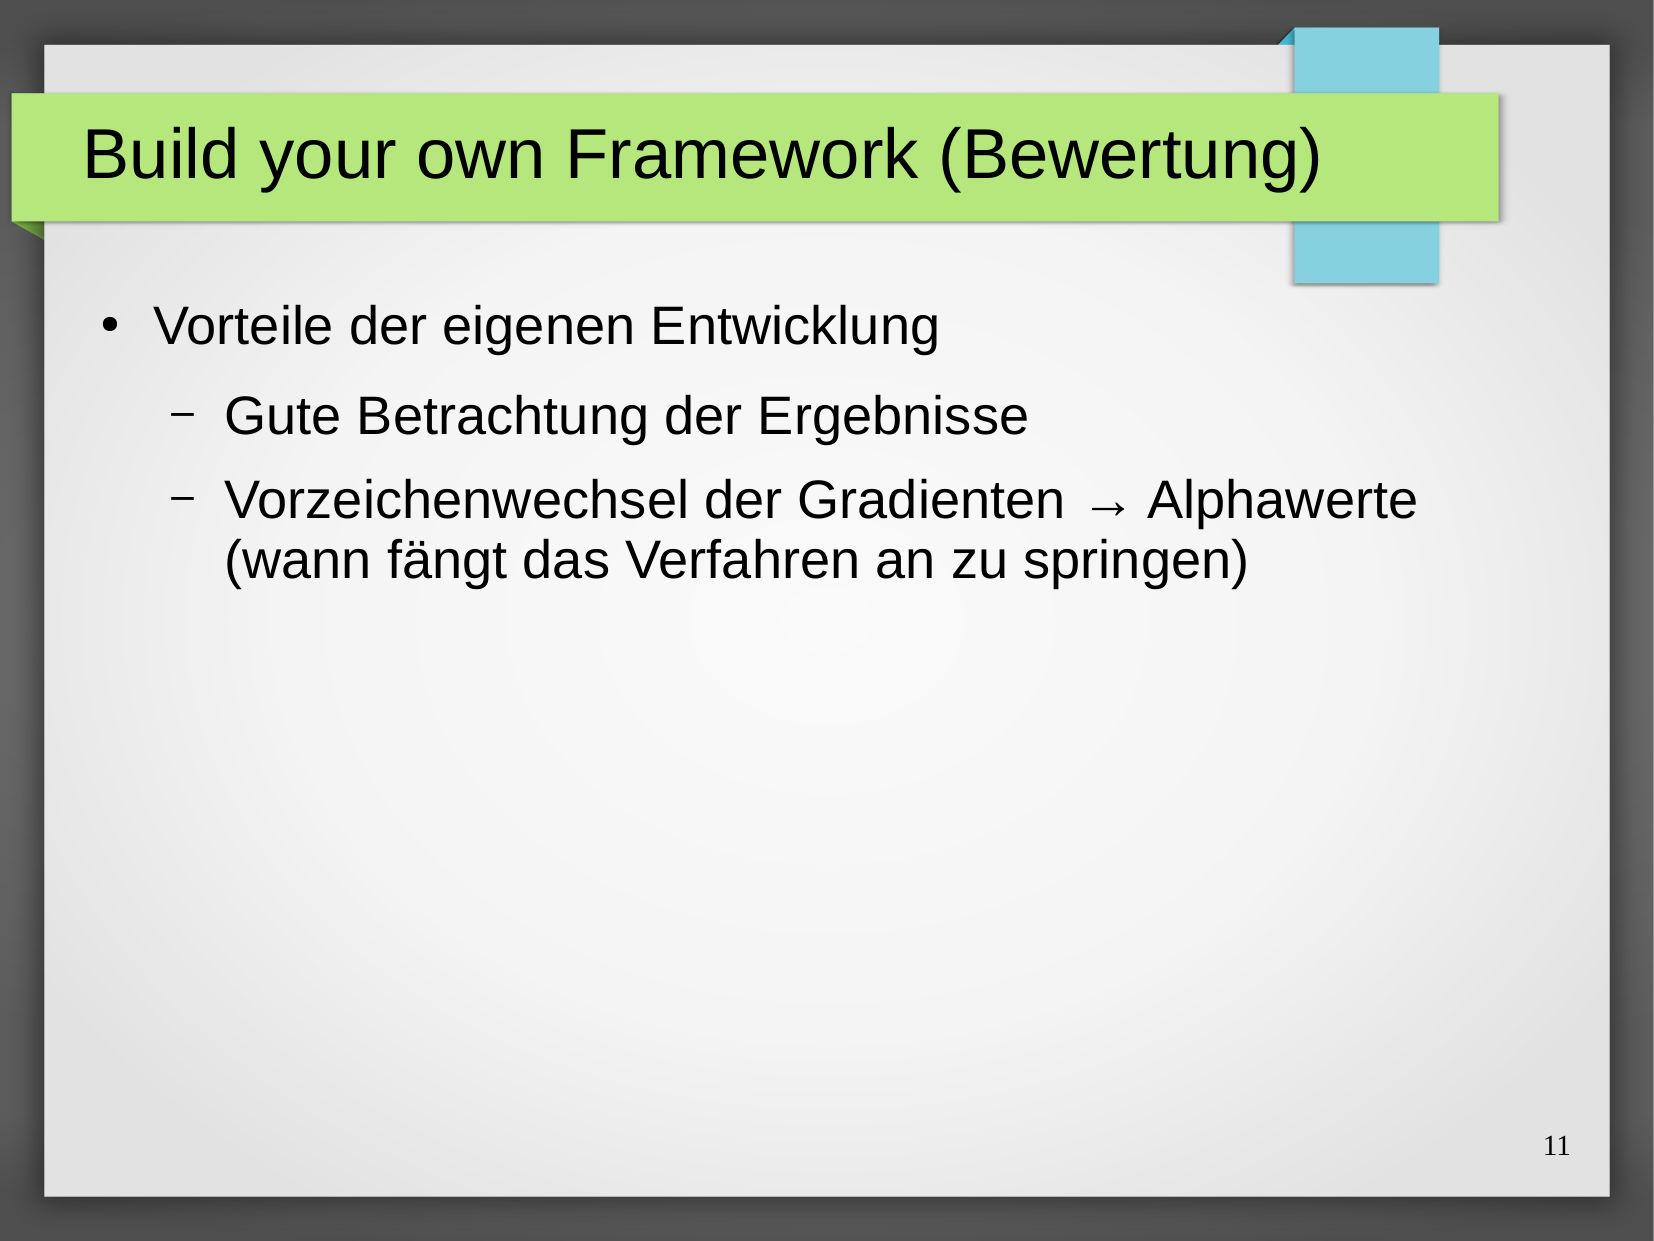

# Build your own Framework (Bewertung)
Vorteile der eigenen Entwicklung
Gute Betrachtung der Ergebnisse
Vorzeichenwechsel der Gradienten → Alphawerte (wann fängt das Verfahren an zu springen)
11